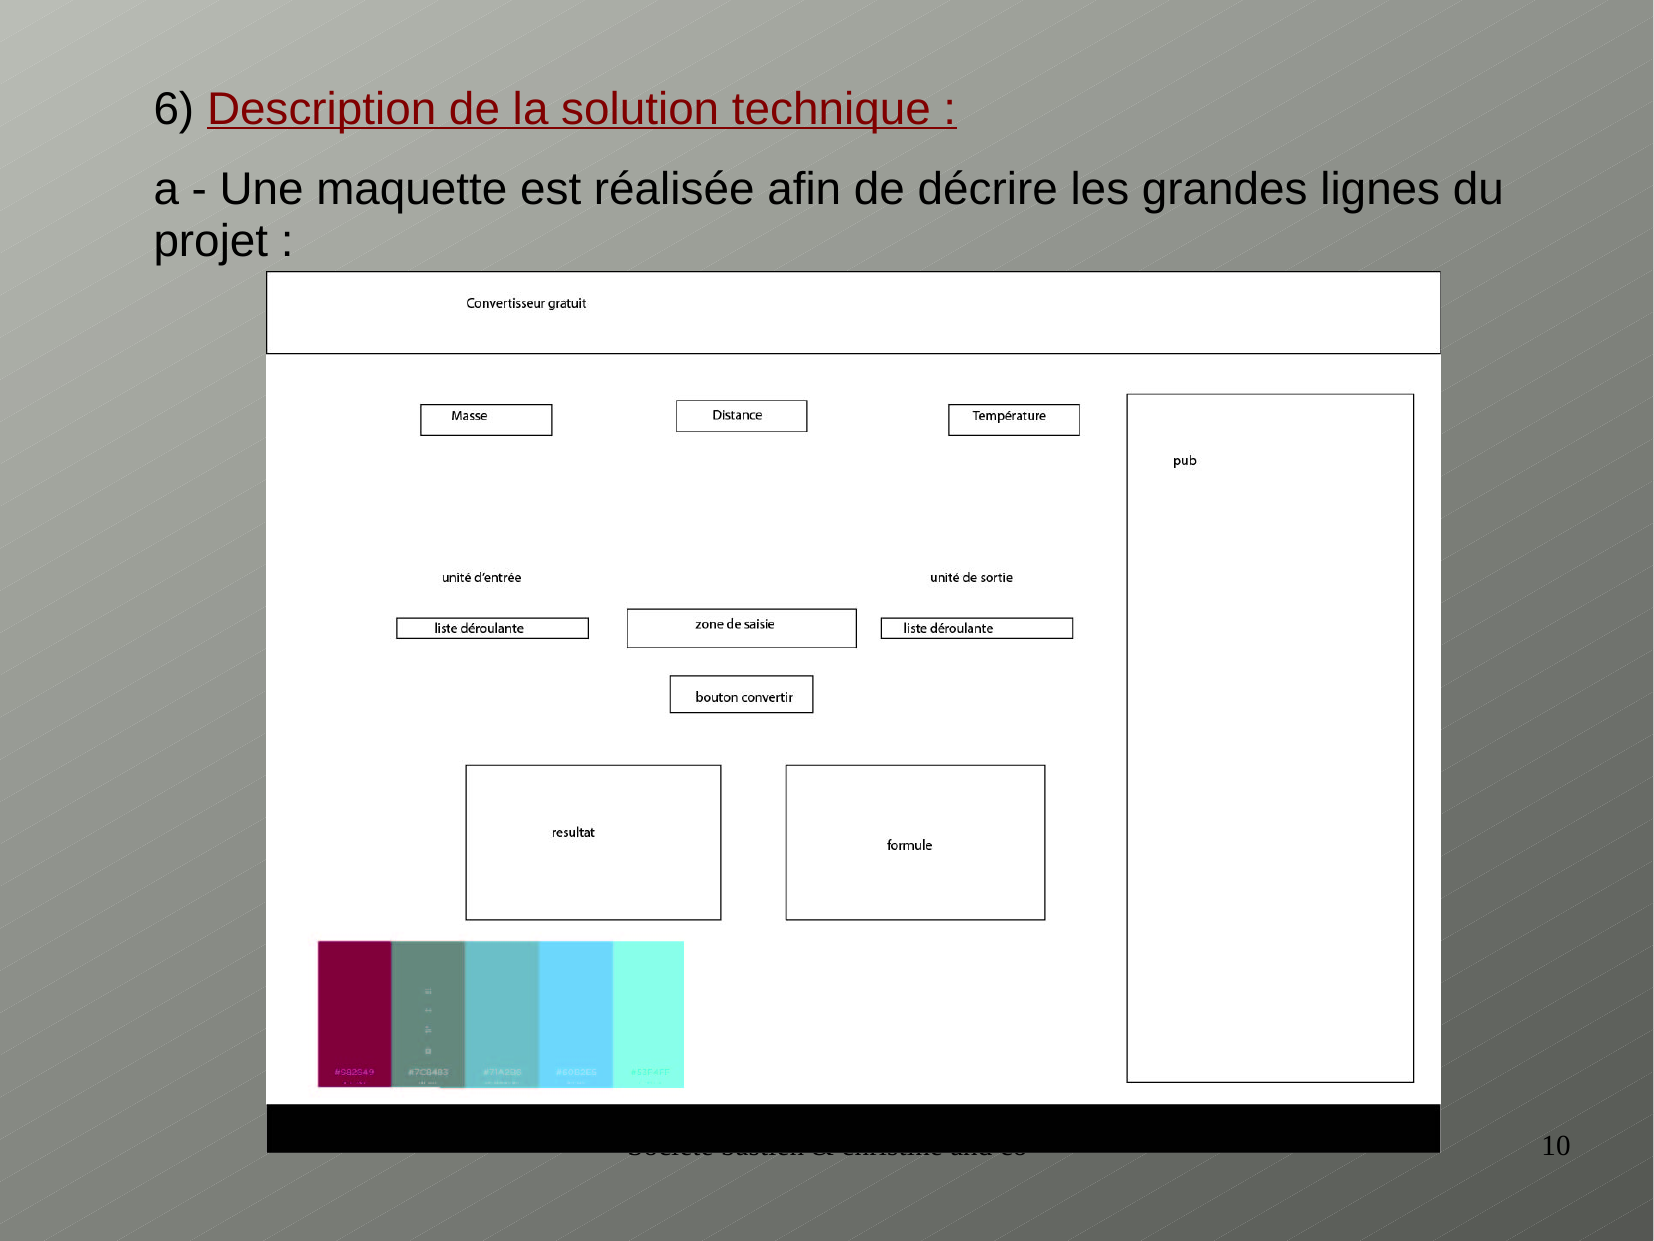

# 6) Description de la solution technique :
a - Une maquette est réalisée afin de décrire les grandes lignes du projet :
Société bastien & christine and co
10